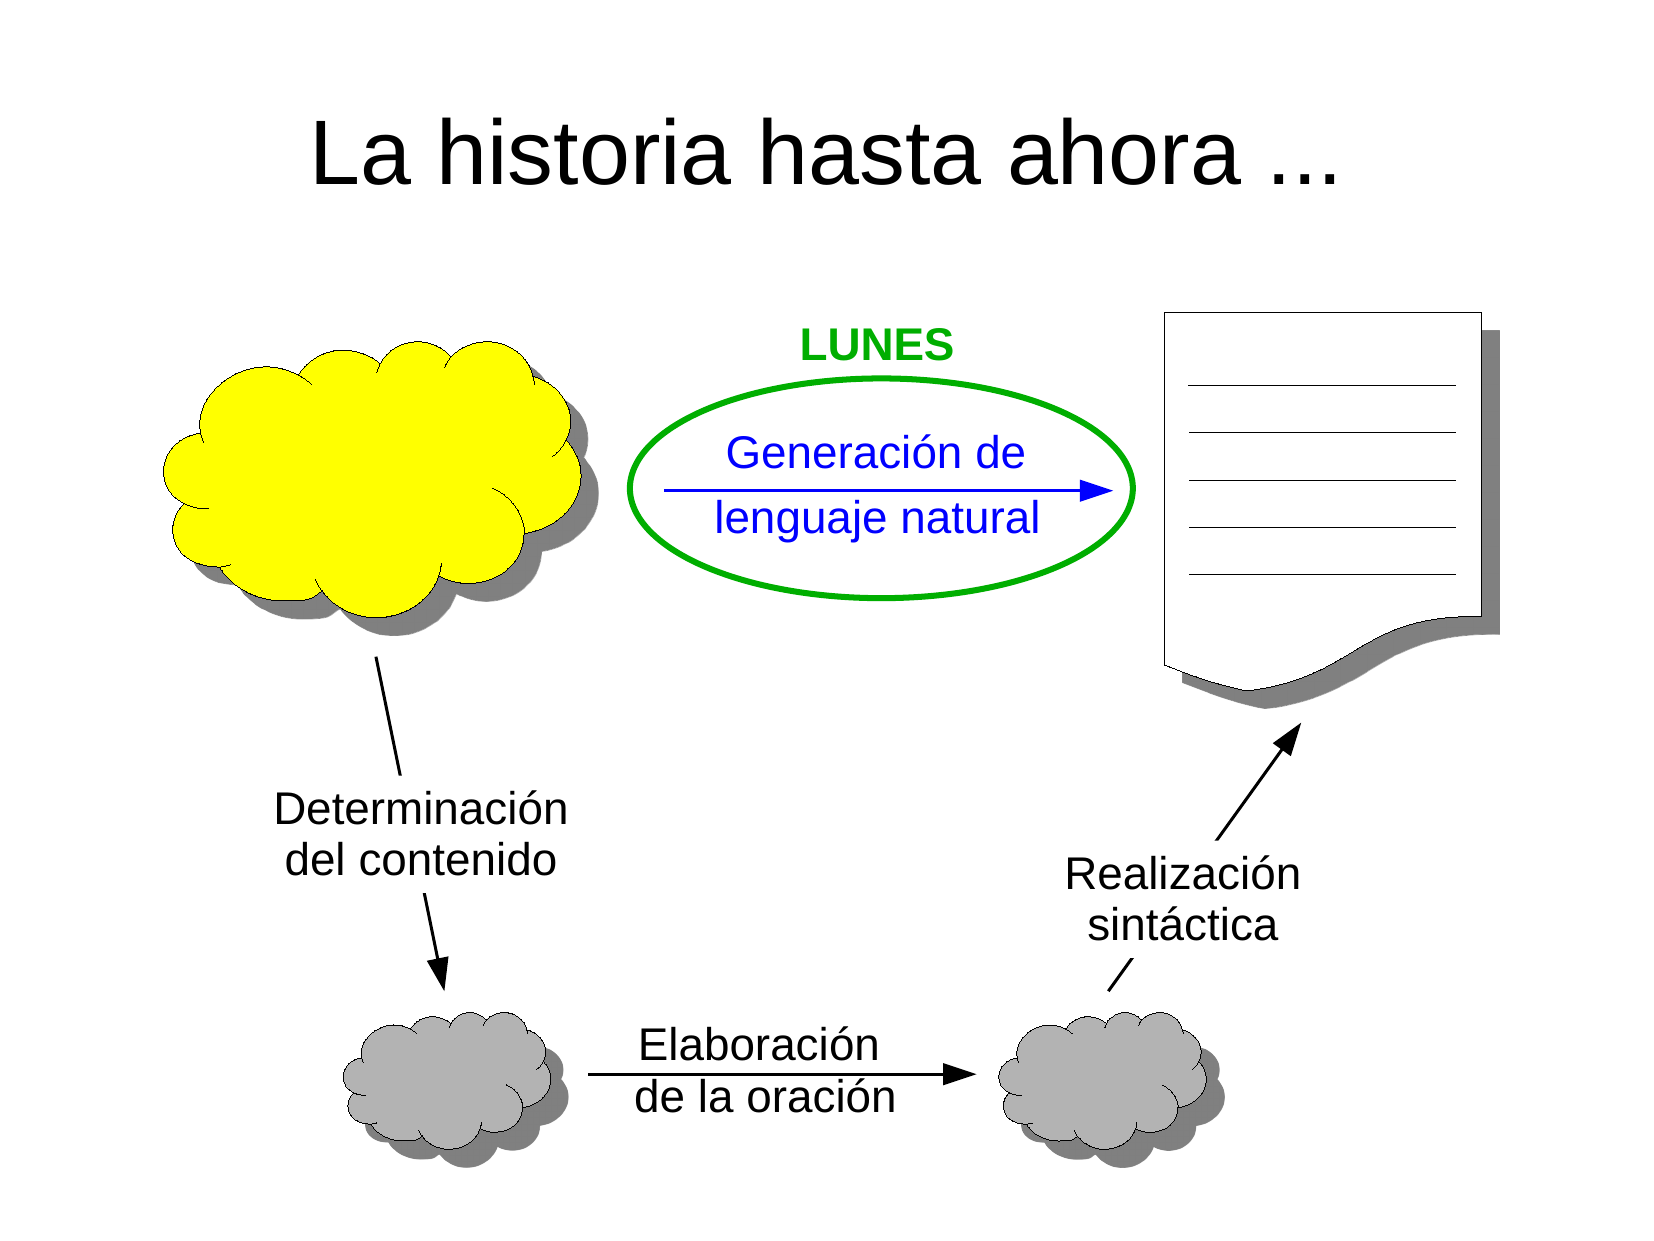

# La historia hasta ahora ...
LUNES
Generación de
lenguaje natural
Determinación
del contenido
Realización sintáctica
Elaboración
de la oración